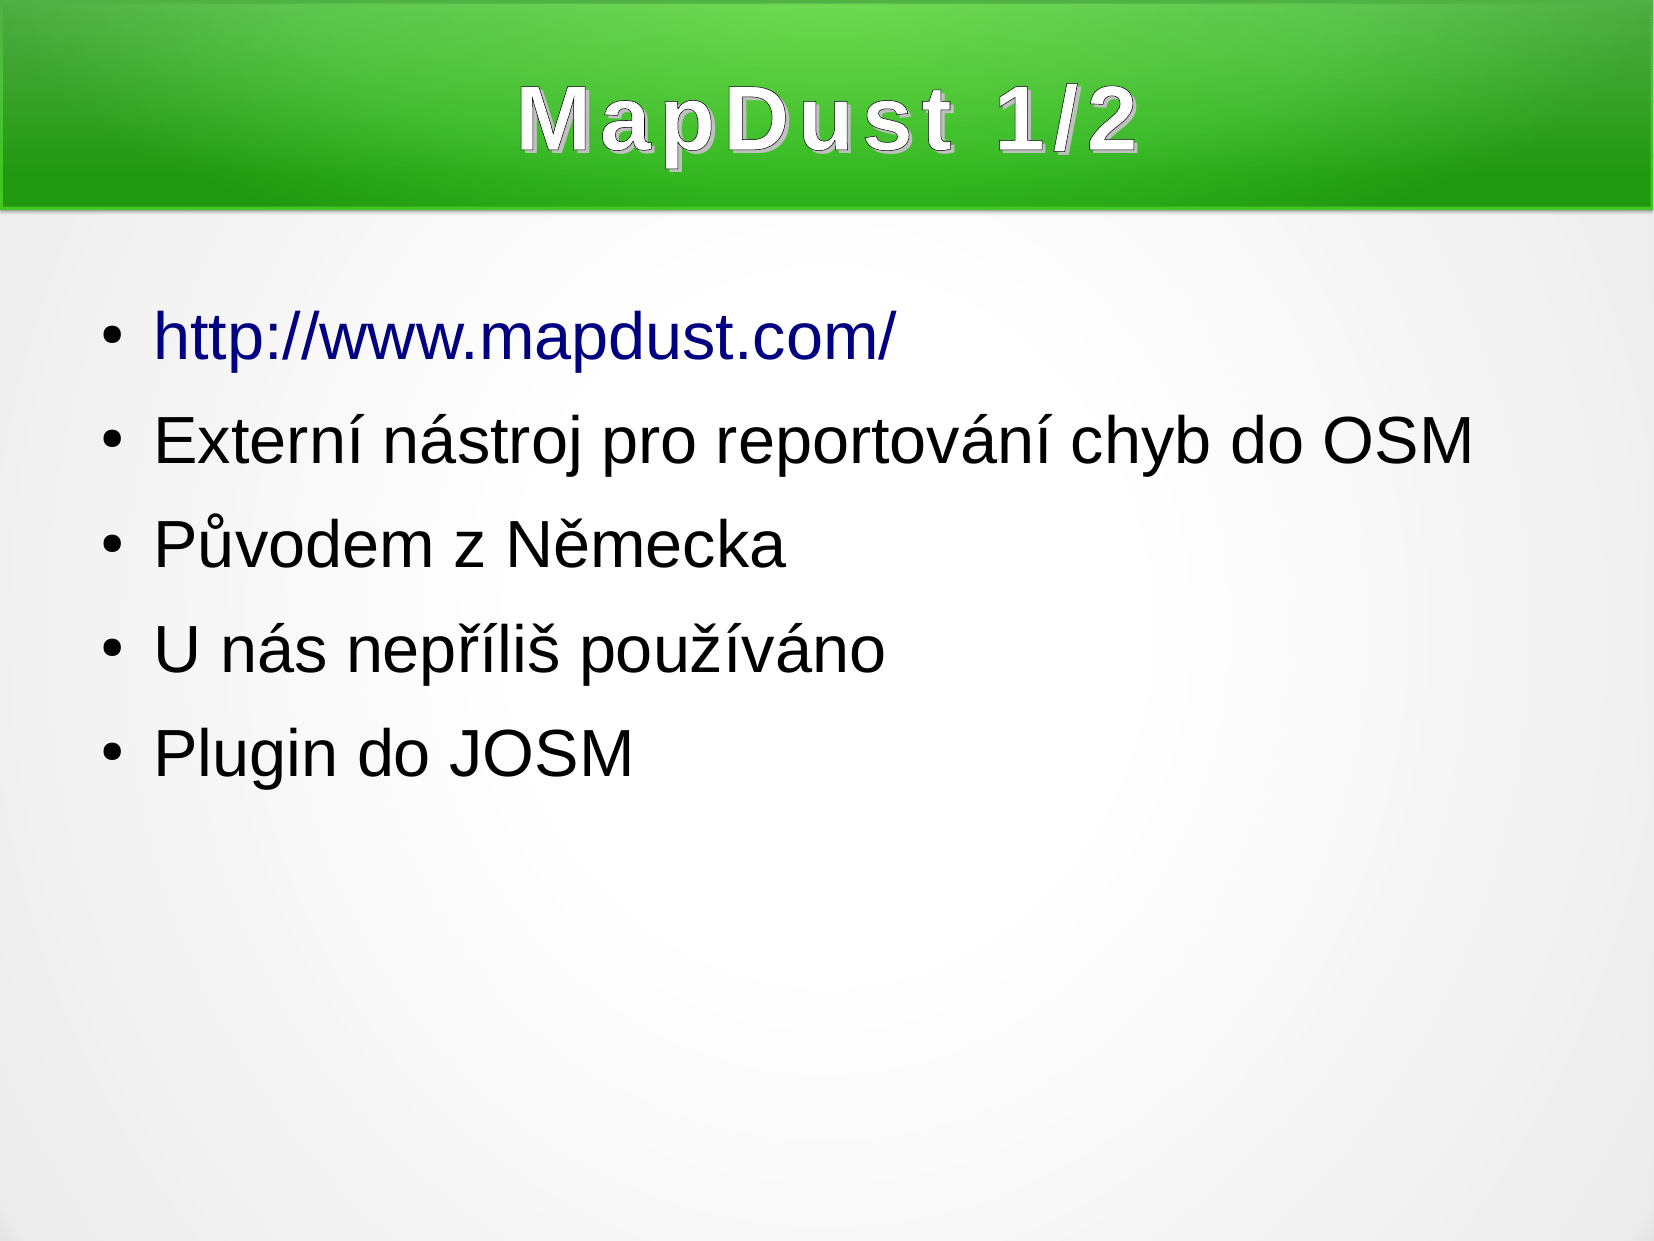

# MapDust 1/2
http://www.mapdust.com/
Externí nástroj pro reportování chyb do OSM
Původem z Německa
U nás nepříliš používáno
Plugin do JOSM